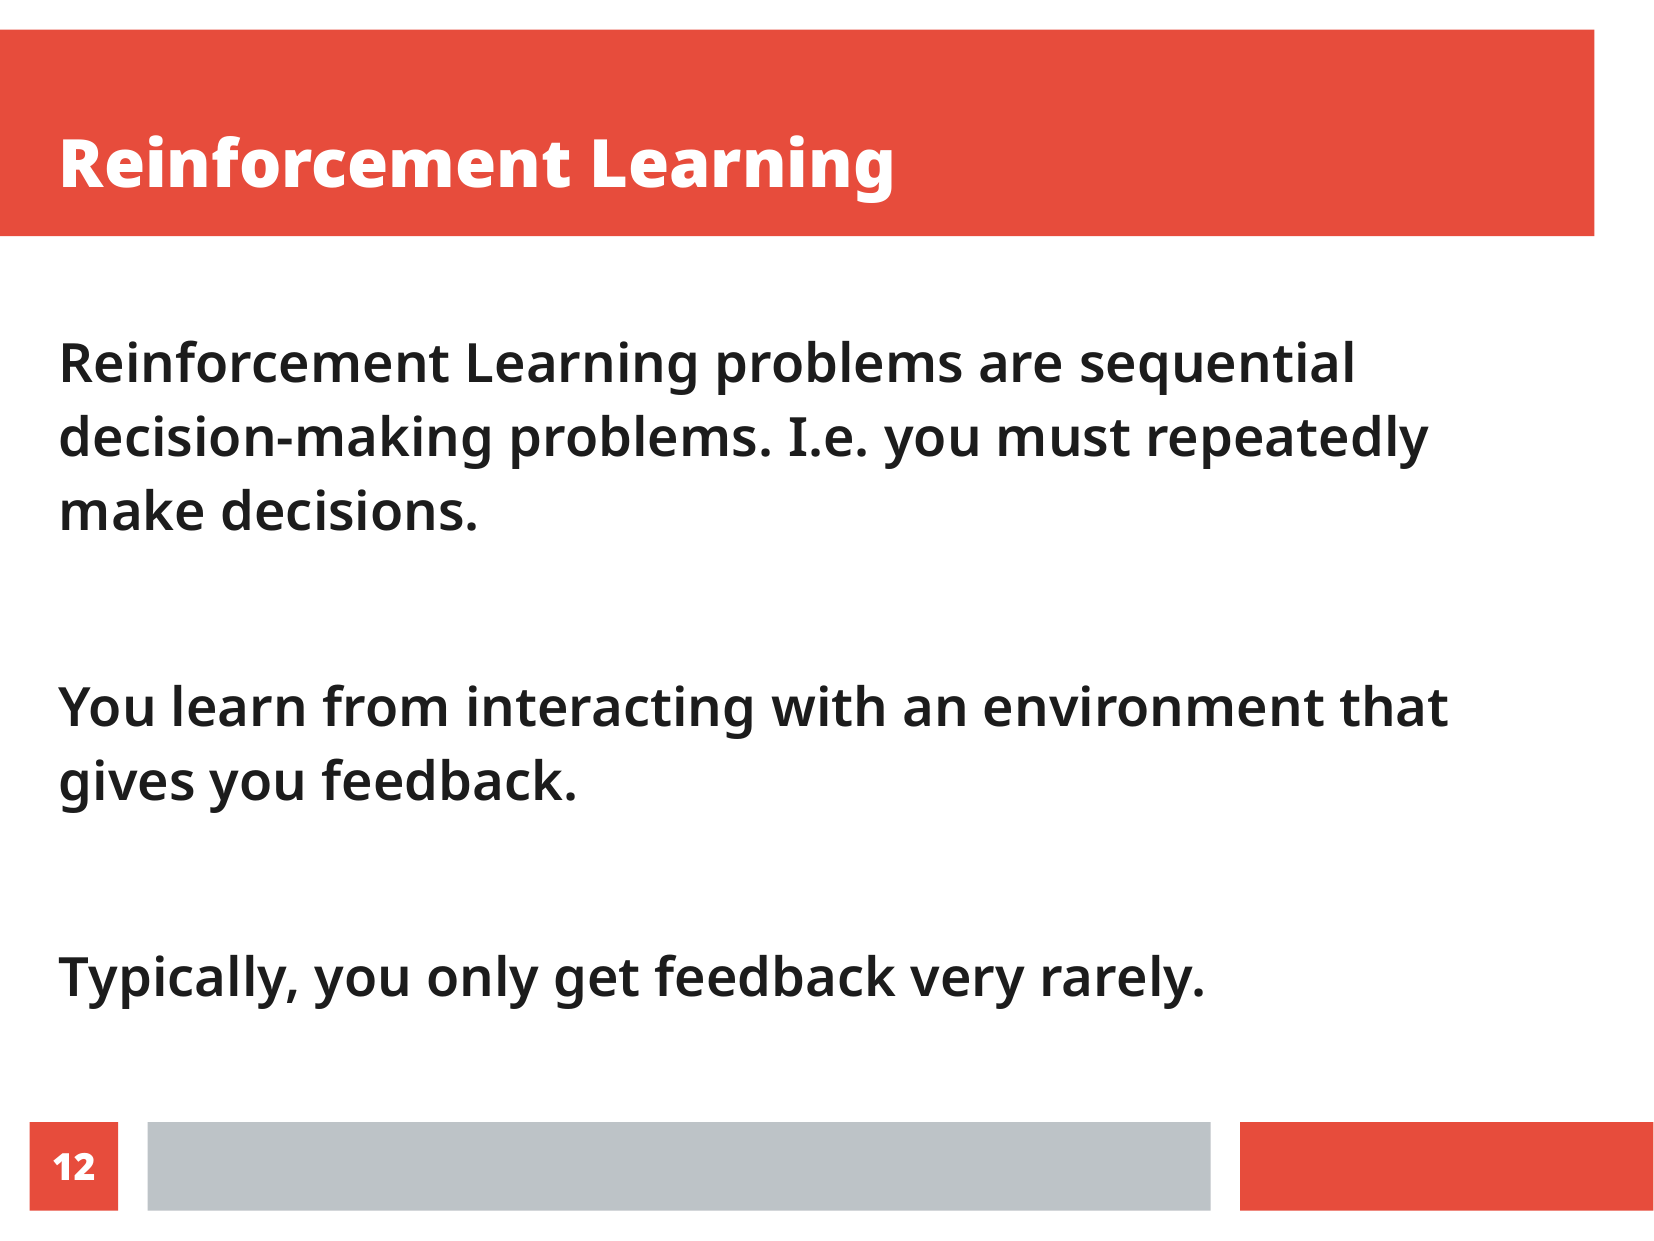

# Reinforcement Learning
Reinforcement Learning problems are sequential decision-making problems. I.e. you must repeatedly make decisions.
You learn from interacting with an environment that gives you feedback.
Typically, you only get feedback very rarely.
12